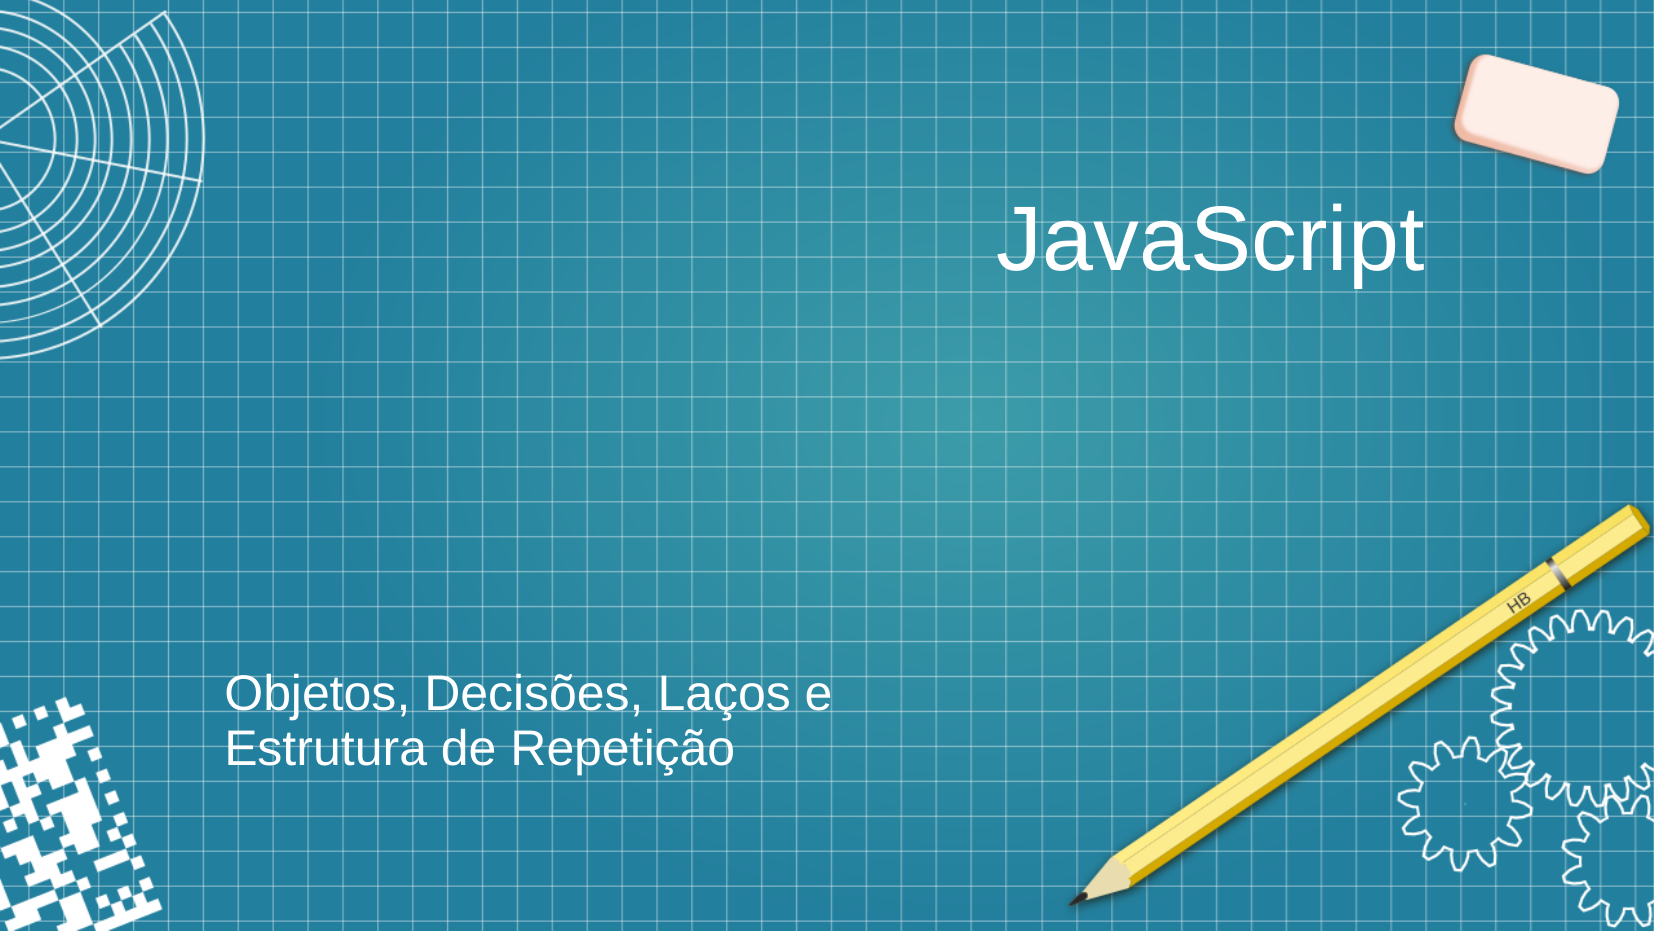

# JavaScript
Objetos, Decisões, Laços e
Estrutura de Repetição